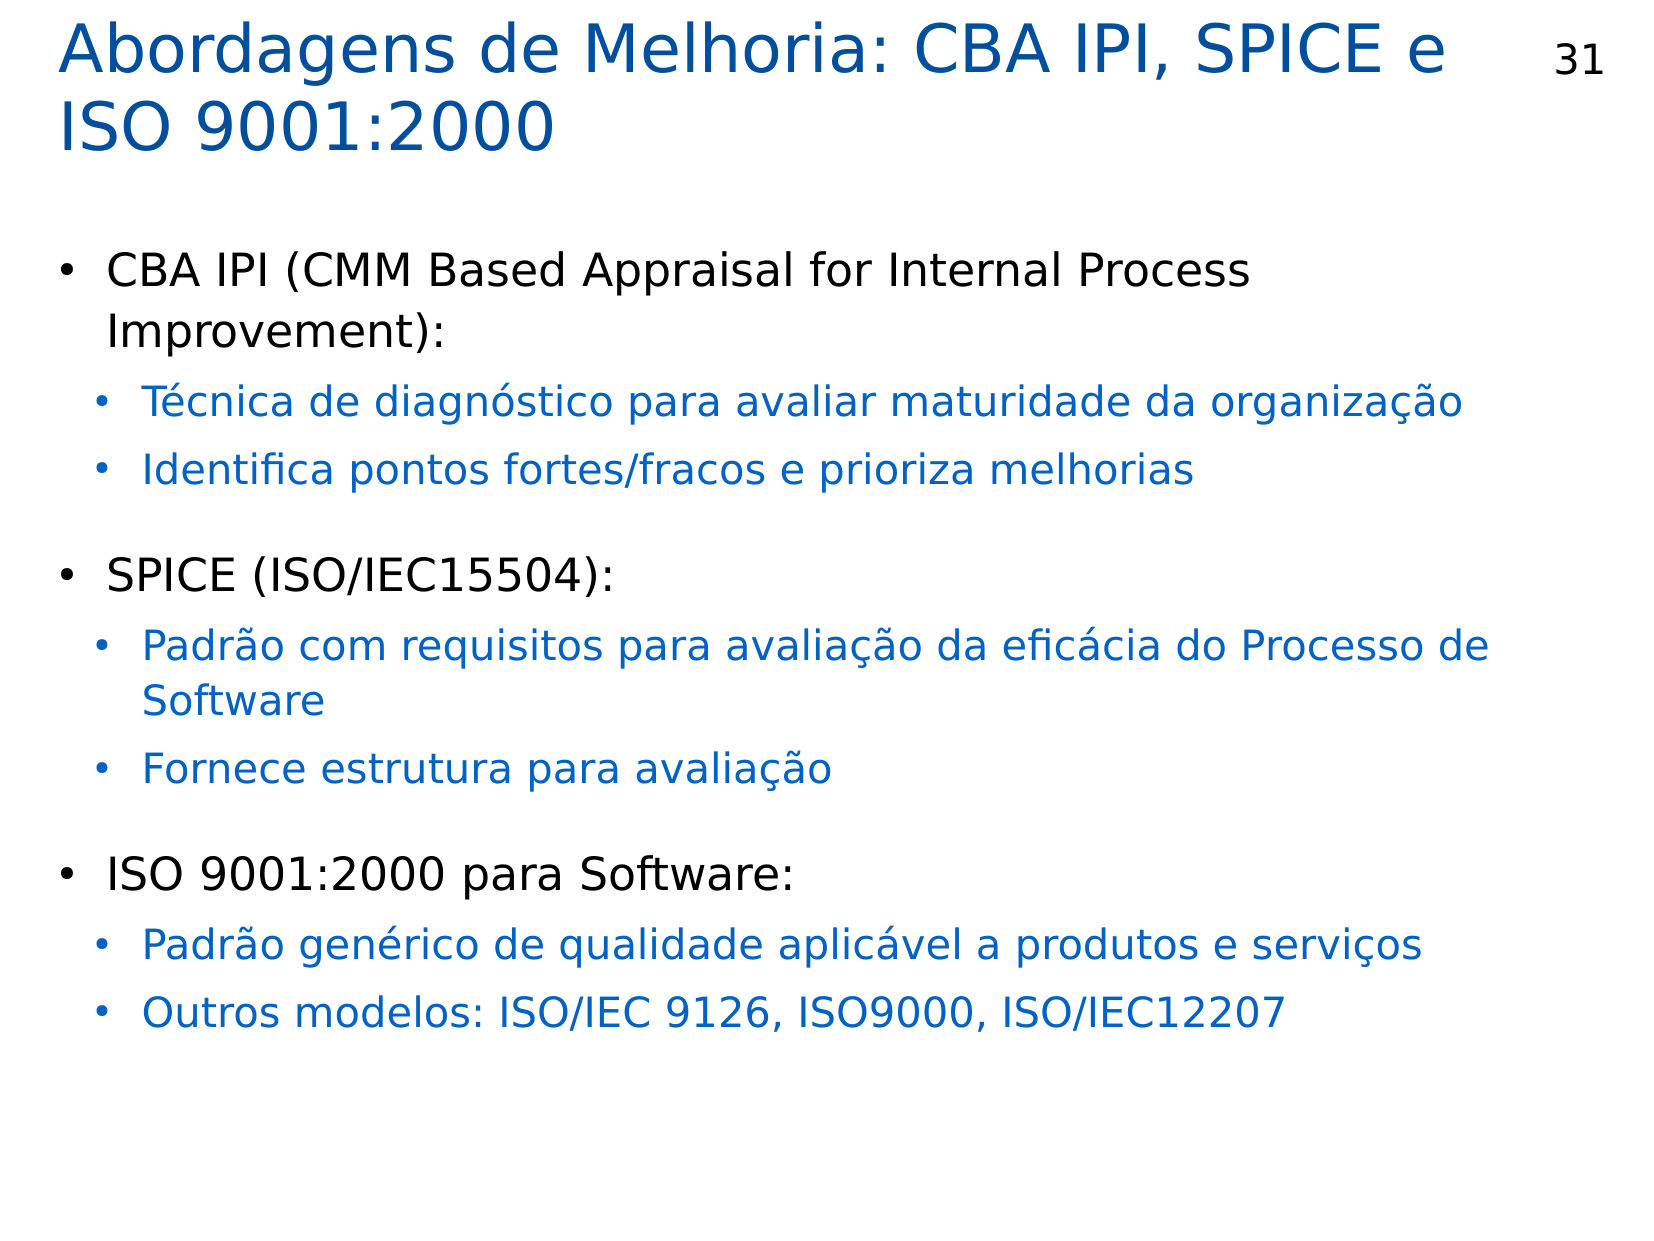

# Abordagens de Melhoria: CBA IPI, SPICE e ISO 9001:2000
31
CBA IPI (CMM Based Appraisal for Internal Process Improvement):
Técnica de diagnóstico para avaliar maturidade da organização
Identifica pontos fortes/fracos e prioriza melhorias
SPICE (ISO/IEC15504):
Padrão com requisitos para avaliação da eficácia do Processo de Software
Fornece estrutura para avaliação
ISO 9001:2000 para Software:
Padrão genérico de qualidade aplicável a produtos e serviços
Outros modelos: ISO/IEC 9126, ISO9000, ISO/IEC12207